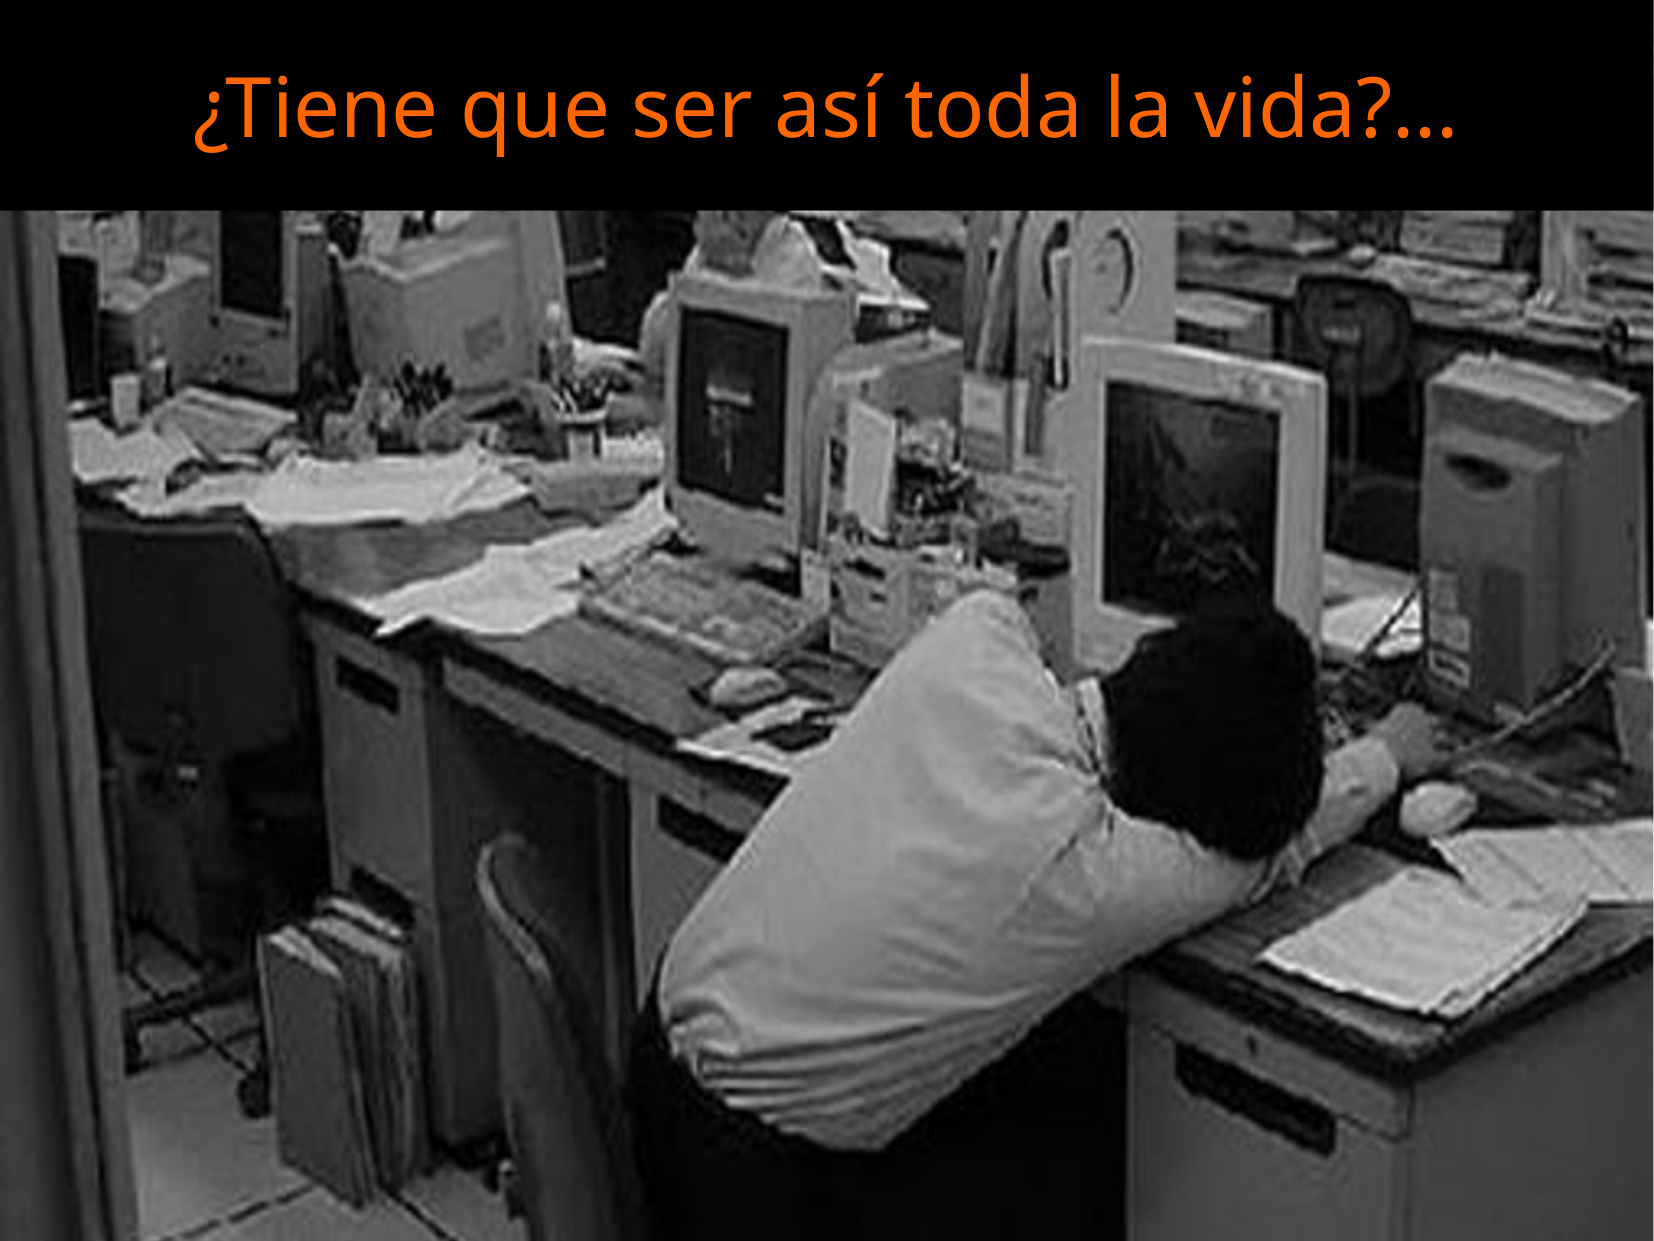

# * Corregir vs preparar clases. * Horario de trabajo vs personal.
¿Tiene que ser así toda la vida?...